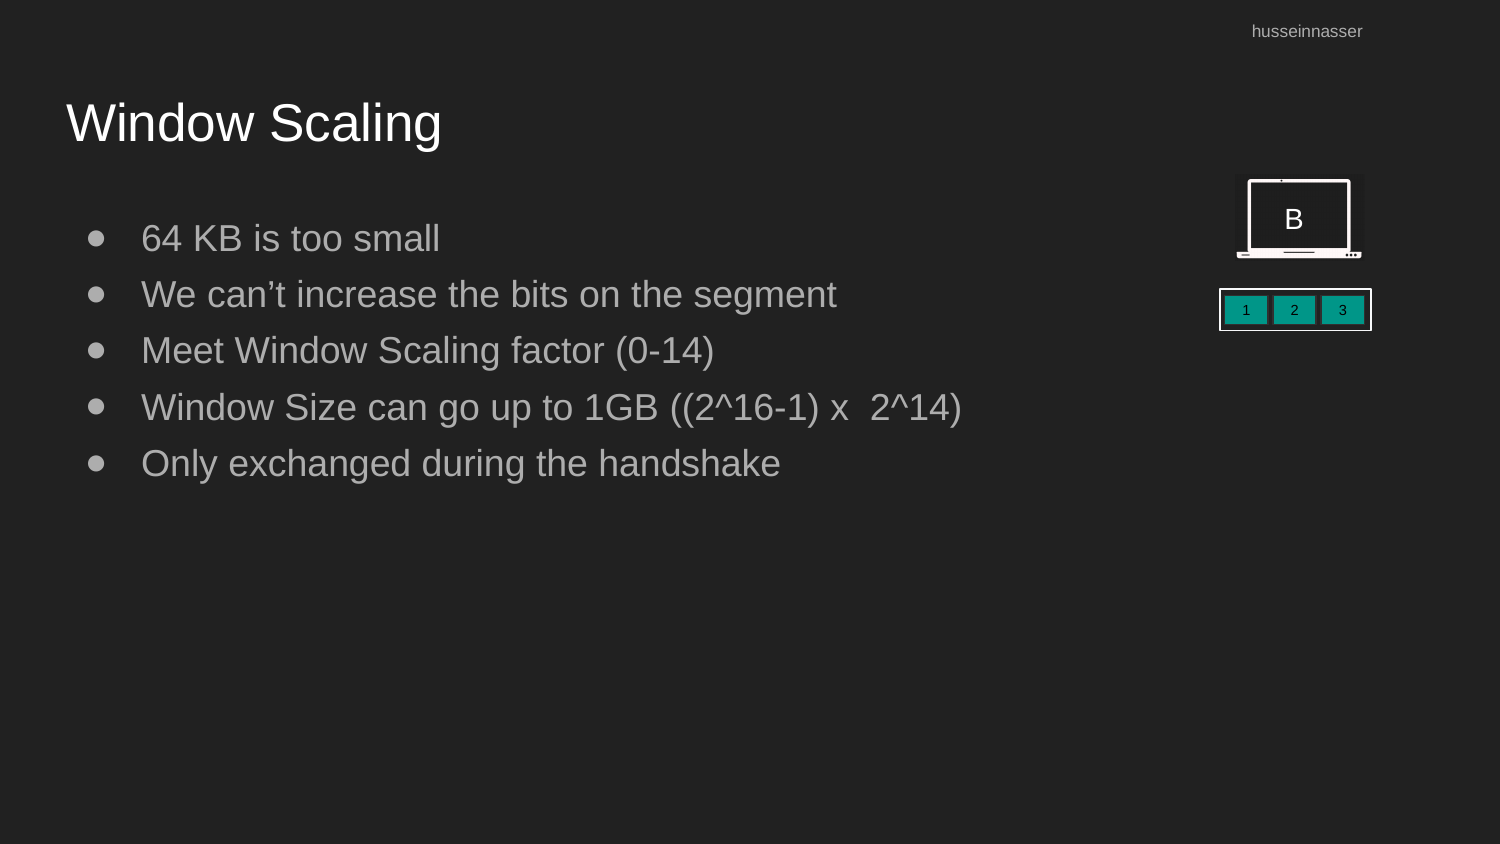

husseinnasser
# Window Scaling
B
64 KB is too small
We can’t increase the bits on the segment
Meet Window Scaling factor (0-14)
Window Size can go up to 1GB ((2^16-1) x 2^14)
Only exchanged during the handshake
1
2
3